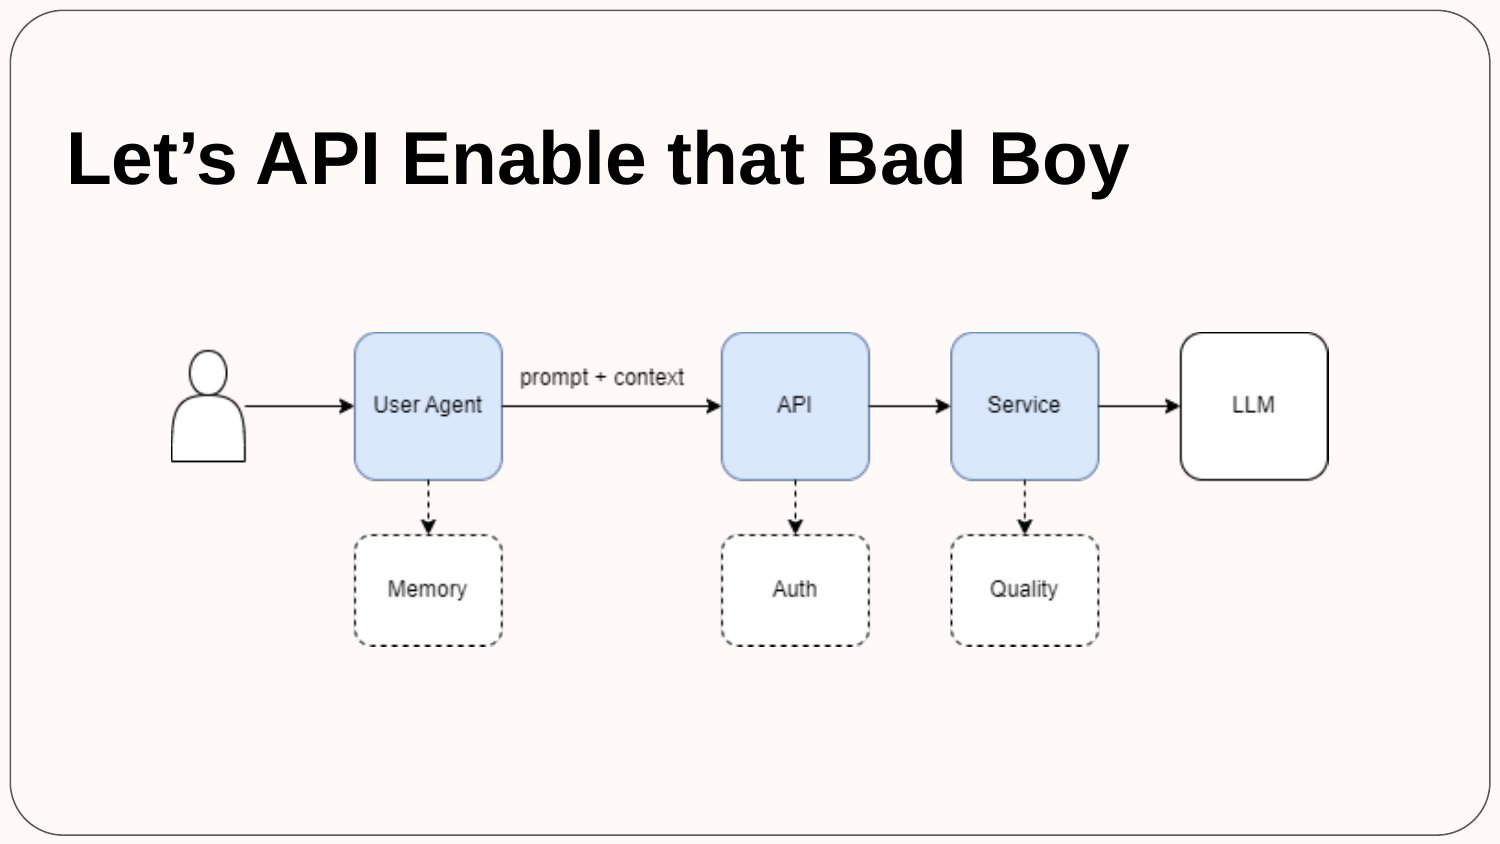

# Let’s API Enable that Bad Boy